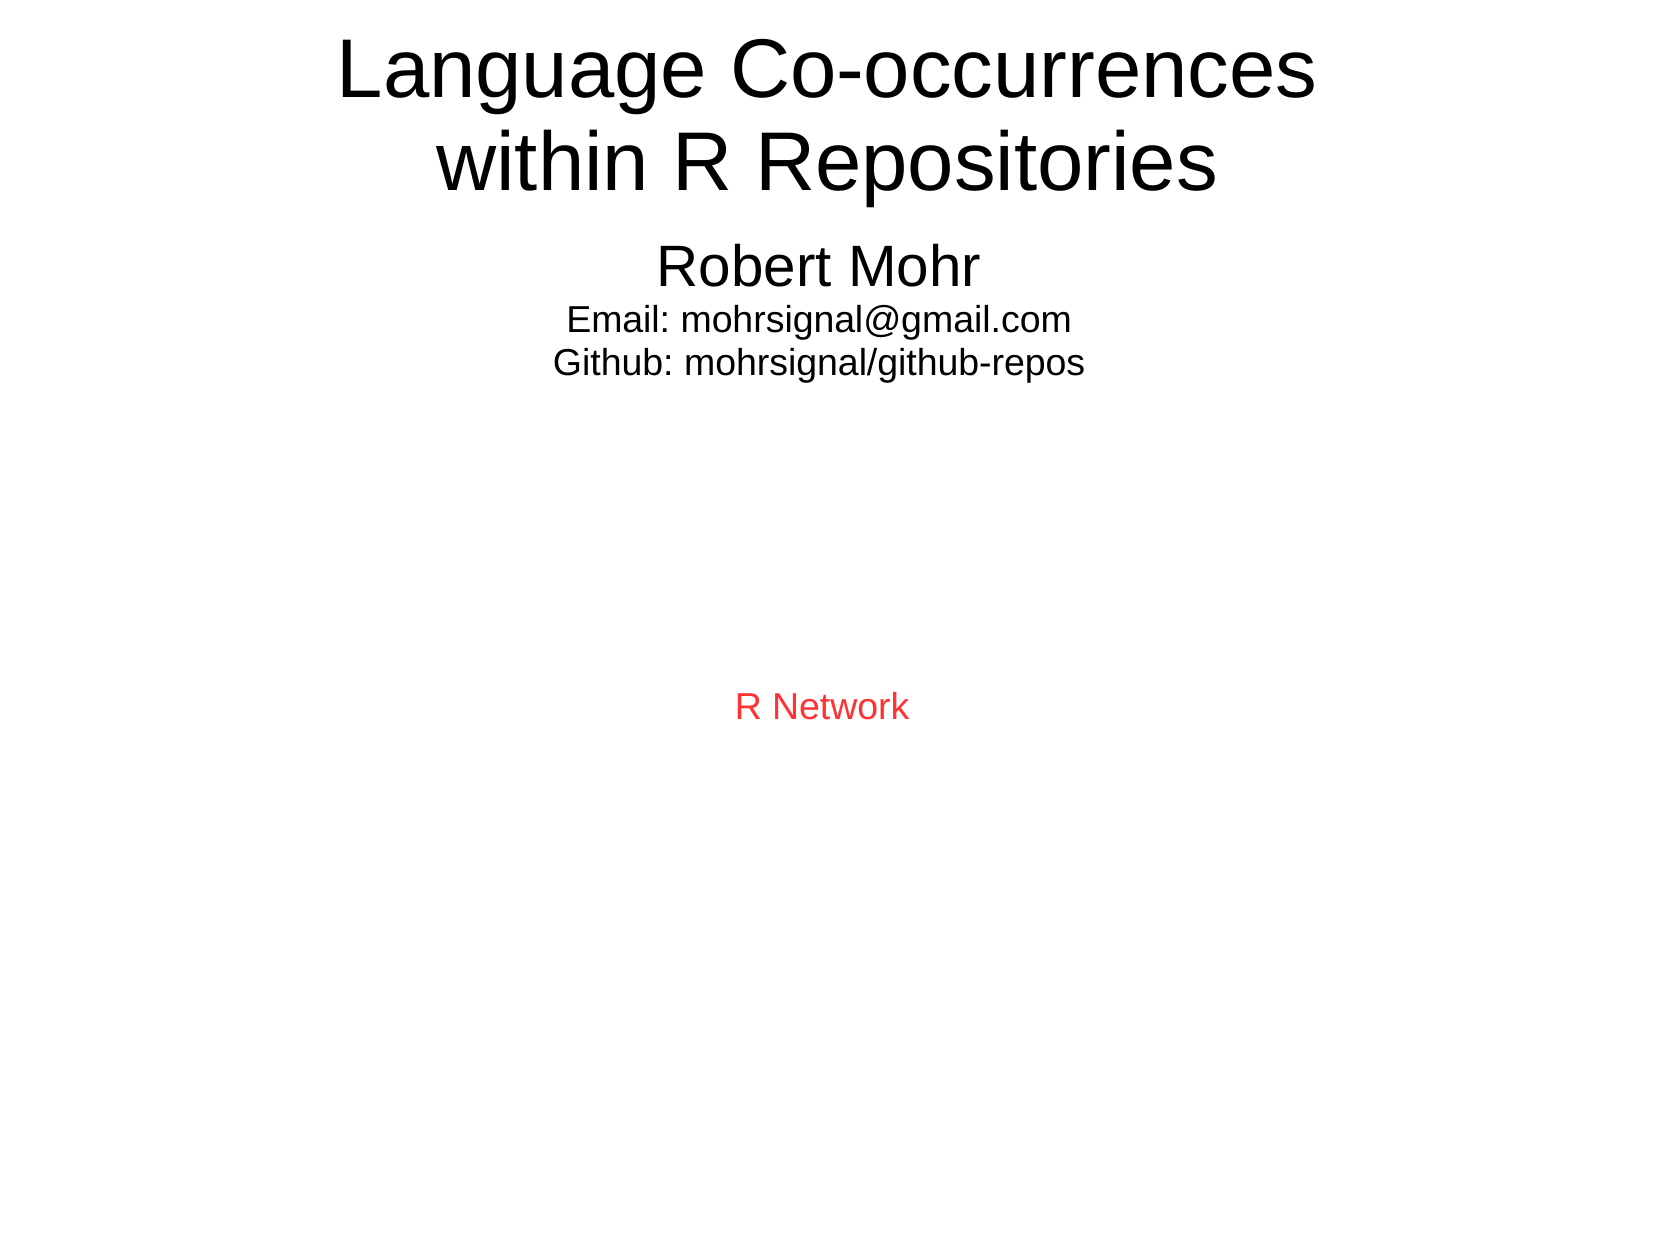

# Language Co-occurrences within R Repositories
Robert Mohr
Email: mohrsignal@gmail.com
Github: mohrsignal/github-repos
R Network